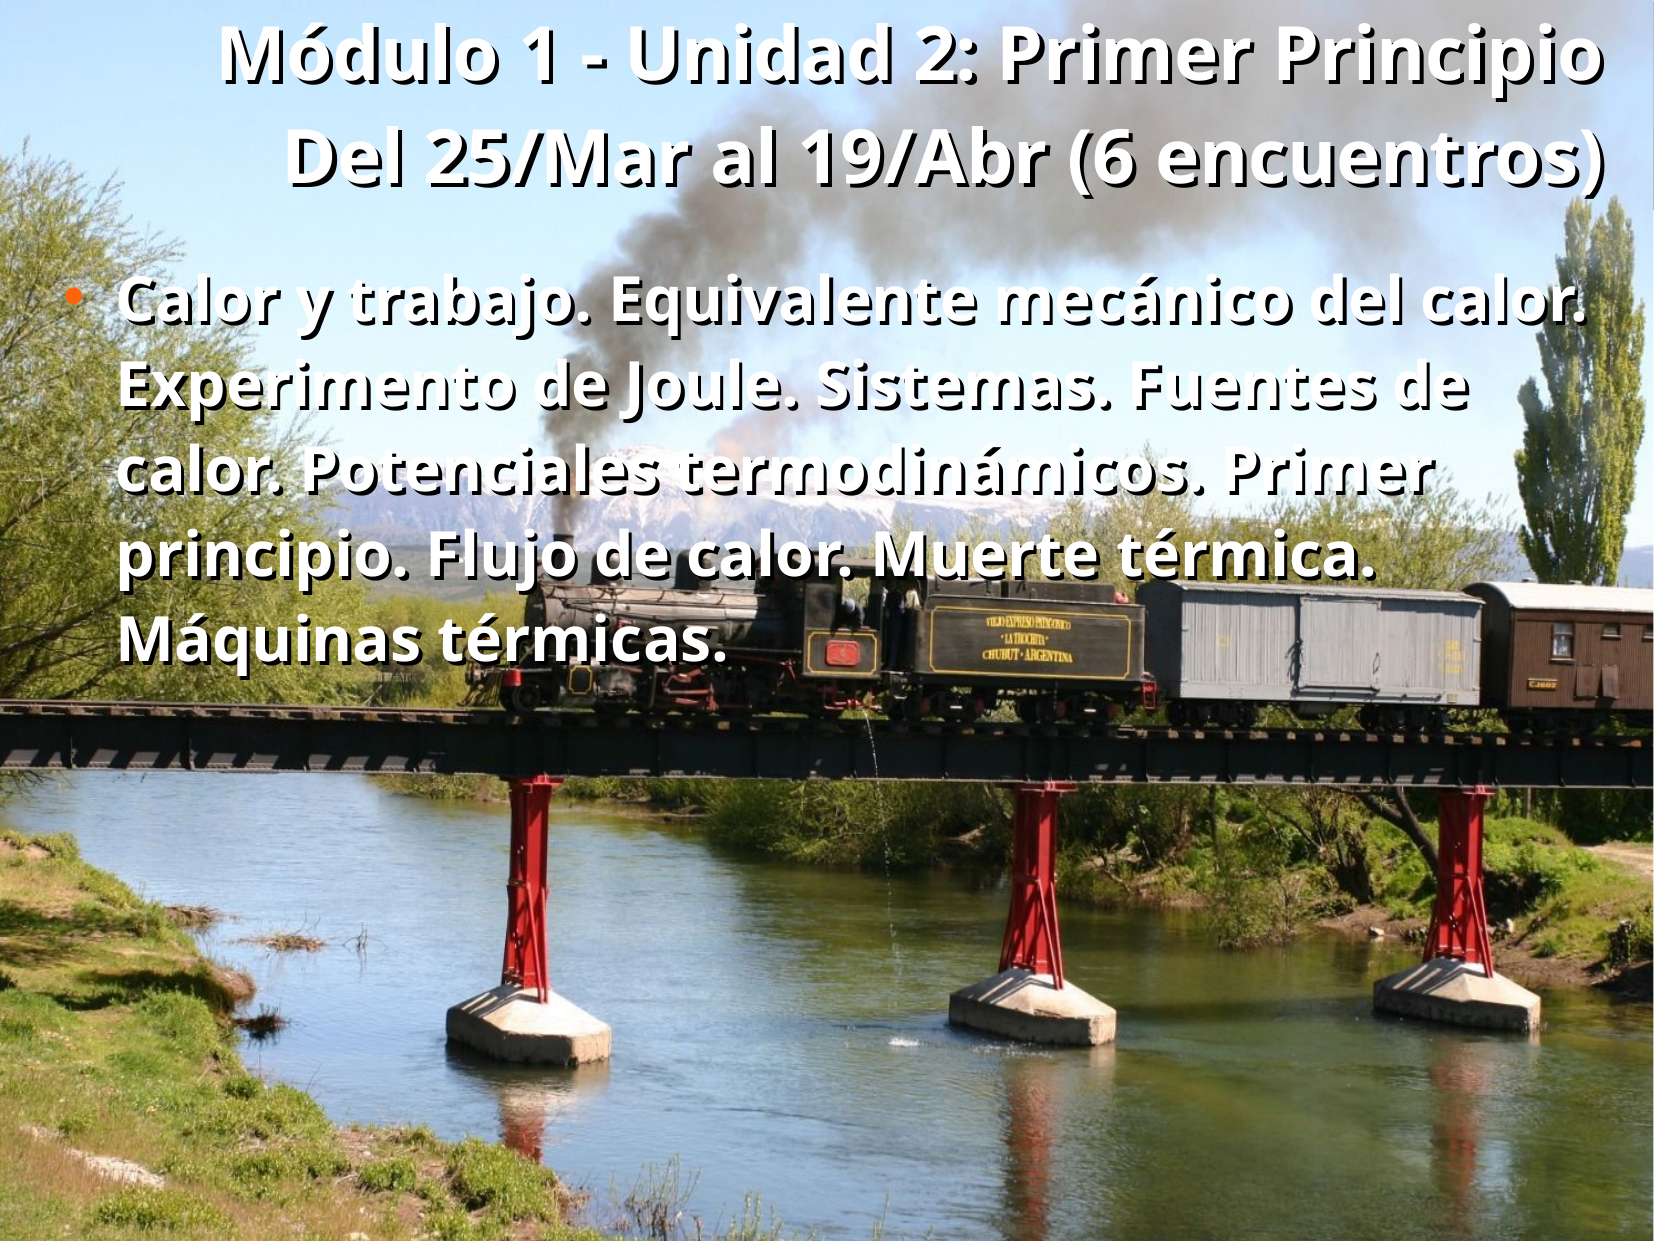

# Módulo 1 - Unidad 2: Primer Principio Del 25/Mar al 19/Abr (6 encuentros)
Calor y trabajo. Equivalente mecánico del calor. Experimento de Joule. Sistemas. Fuentes de calor. Potenciales termodinámicos. Primer principio. Flujo de calor. Muerte térmica. Máquinas térmicas.
Mar 12, 2019
H. Asorey - F3B 2019
15